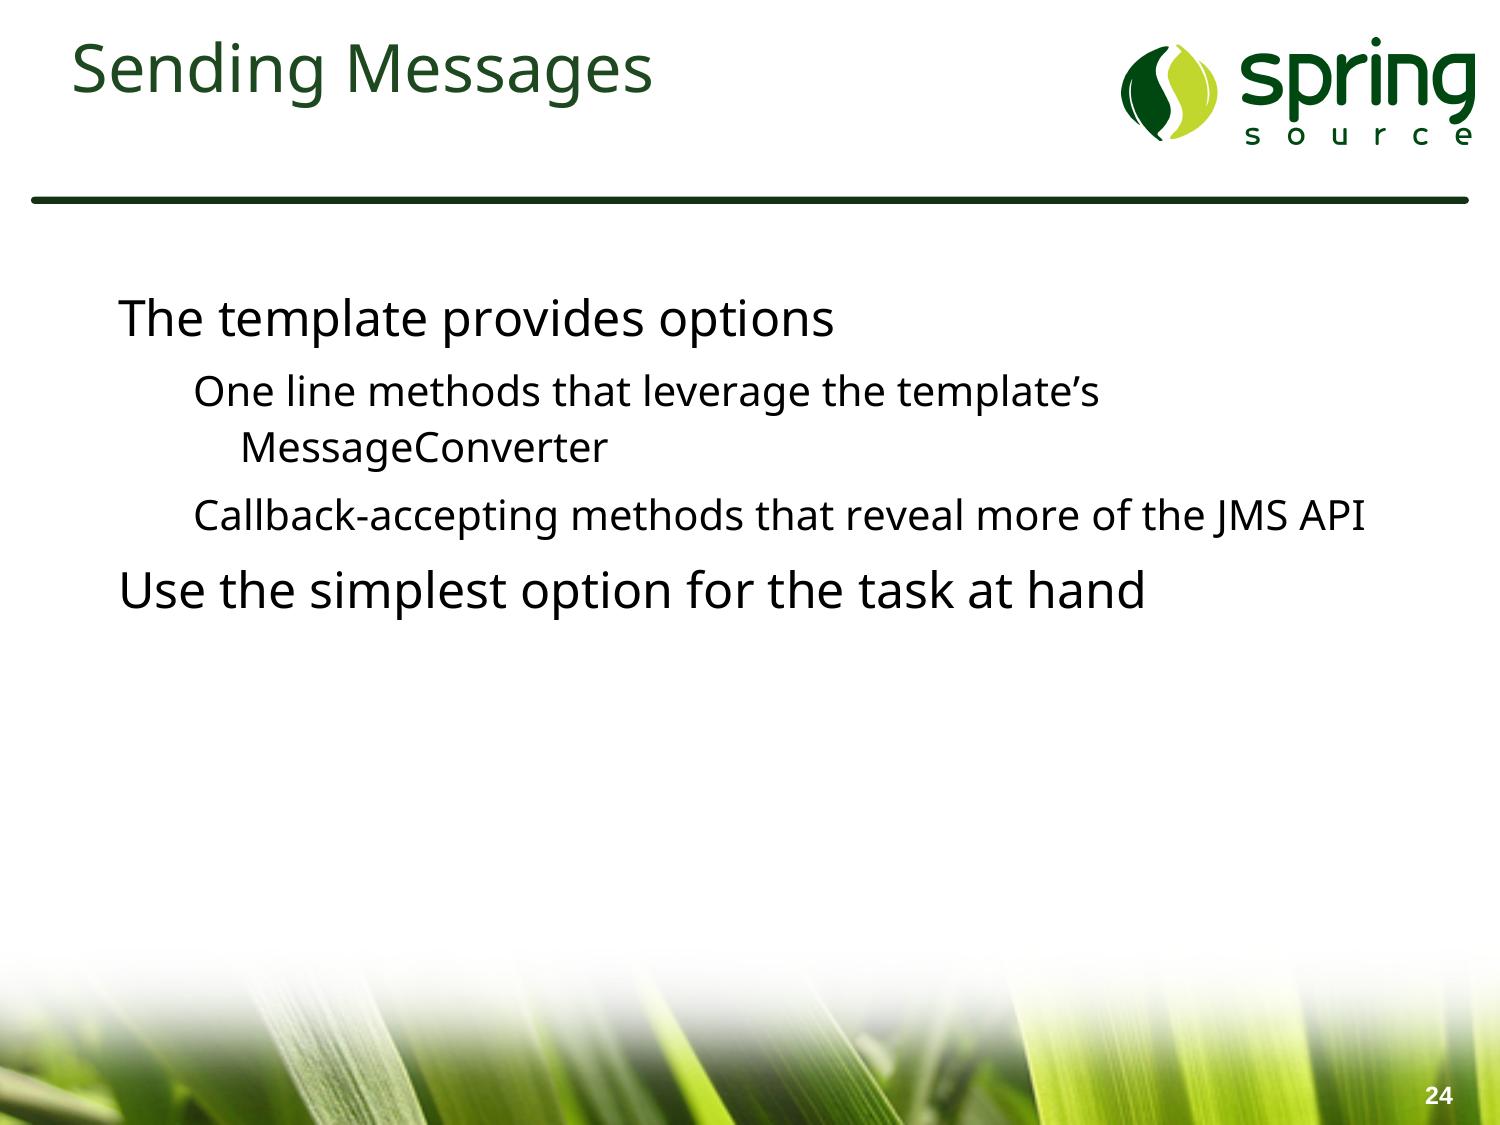

# Sending Messages
The template provides options
One line methods that leverage the template’s MessageConverter
Callback-accepting methods that reveal more of the JMS API
Use the simplest option for the task at hand